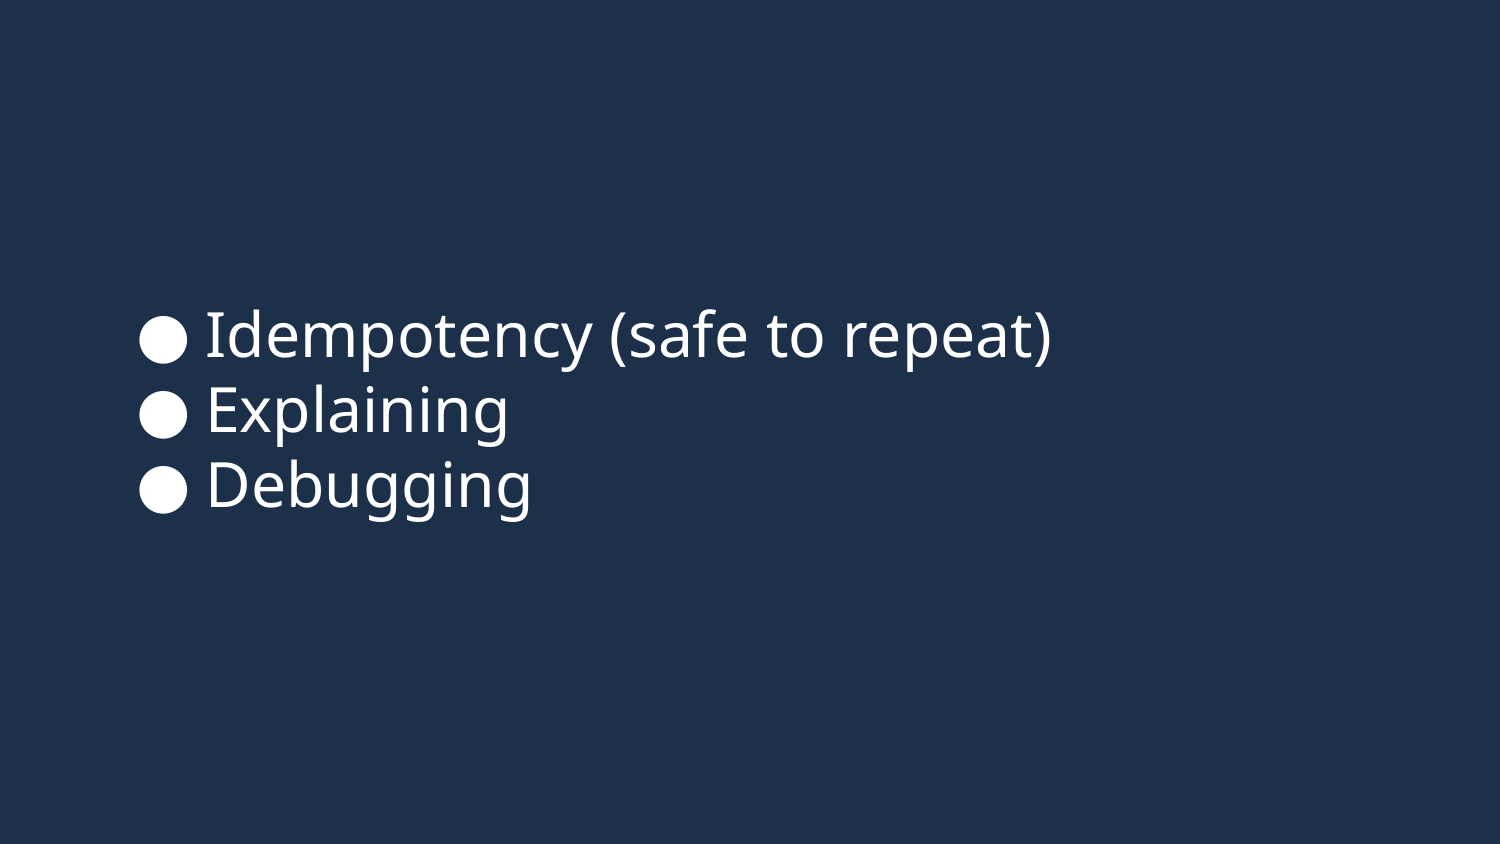

# Idempotency (safe to repeat)
Explaining
Debugging